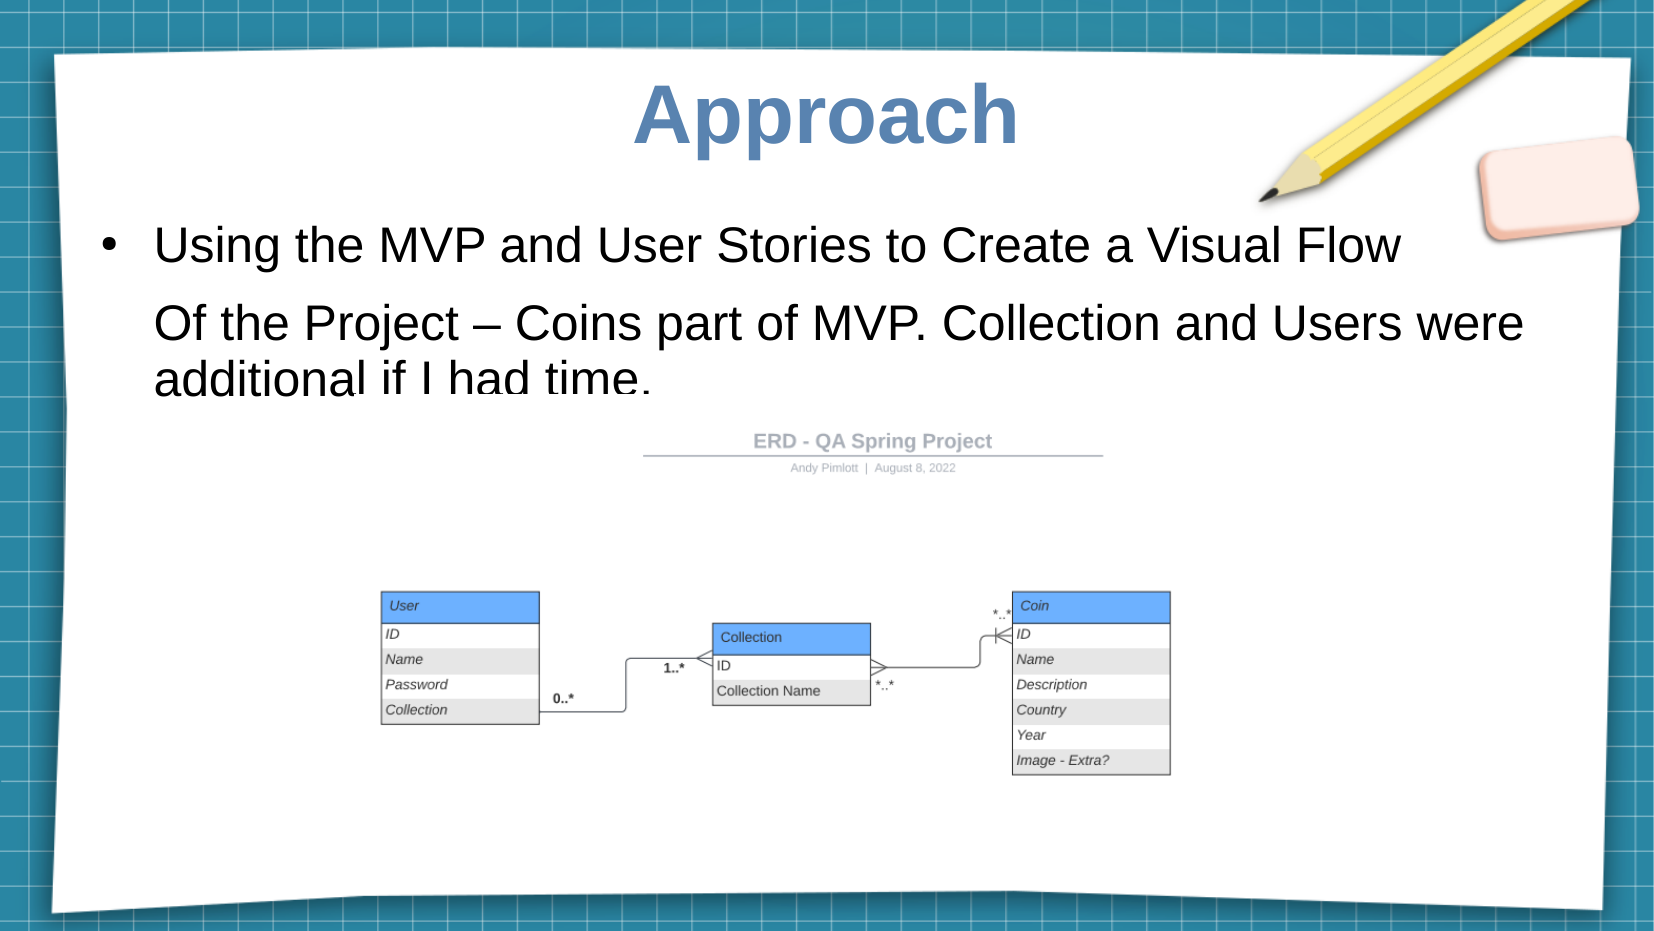

# Approach
Using the MVP and User Stories to Create a Visual Flow
Of the Project – Coins part of MVP. Collection and Users were additional if I had time.